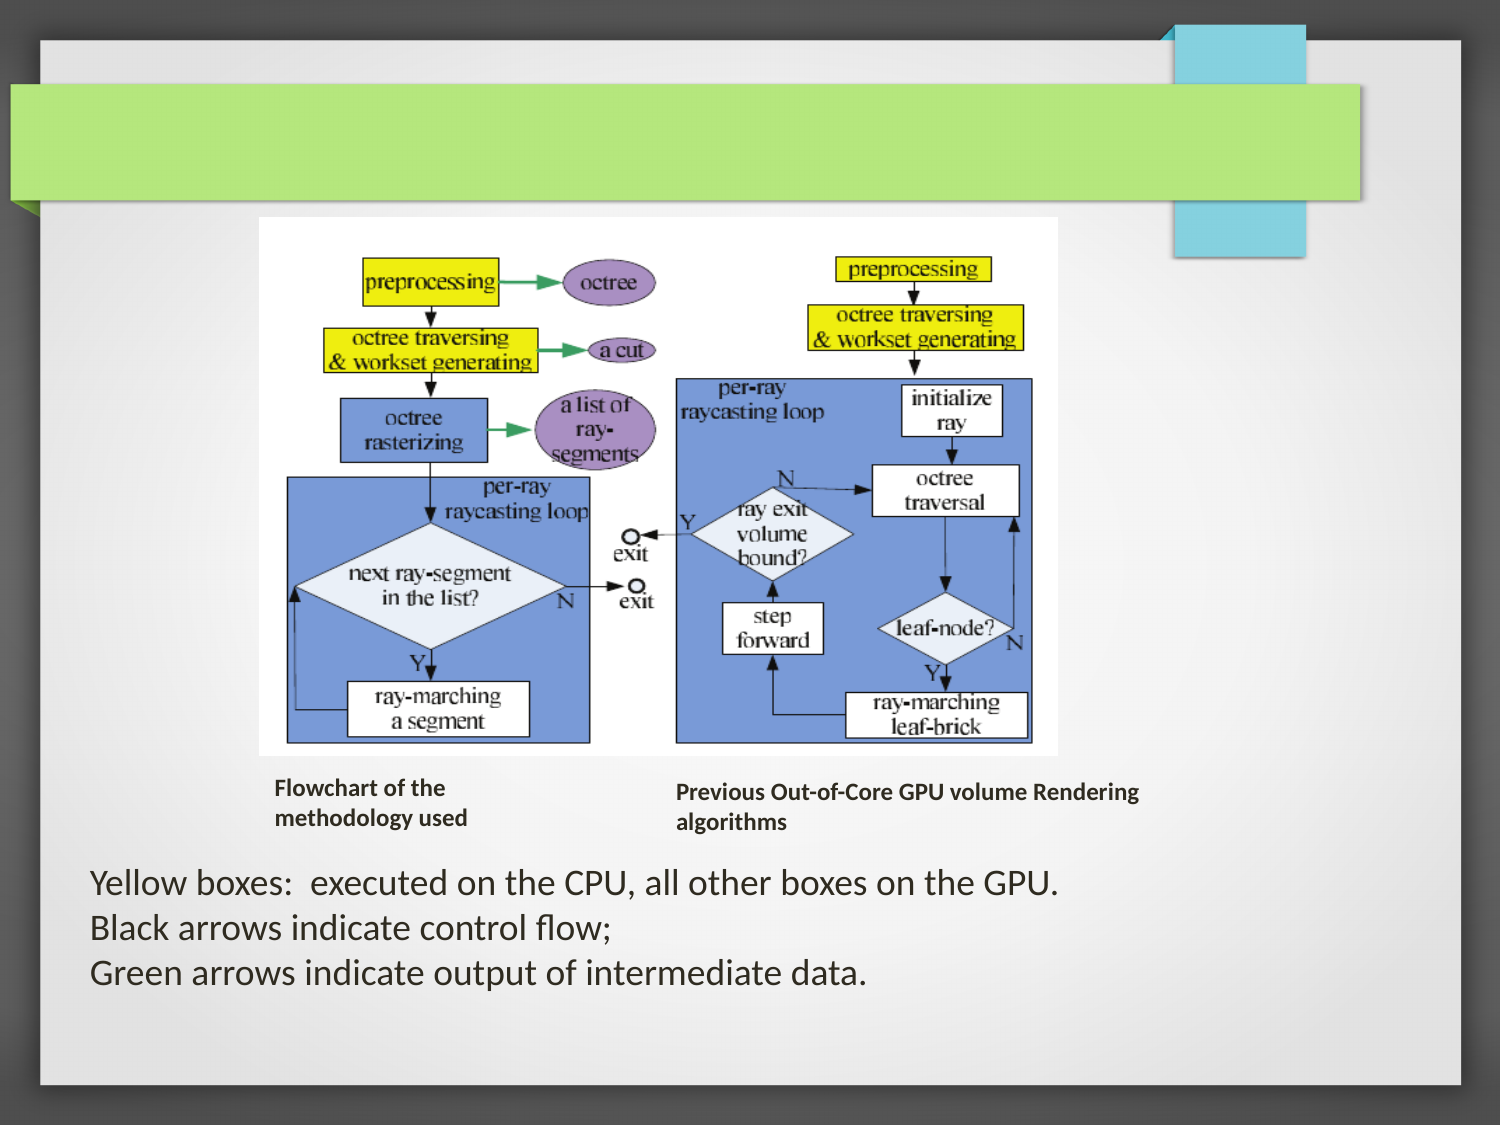

Flowchart of the
methodology used
Previous Out-of-Core GPU volume Rendering algorithms
Yellow boxes: executed on the CPU, all other boxes on the GPU.
Black arrows indicate control flow;
Green arrows indicate output of intermediate data.